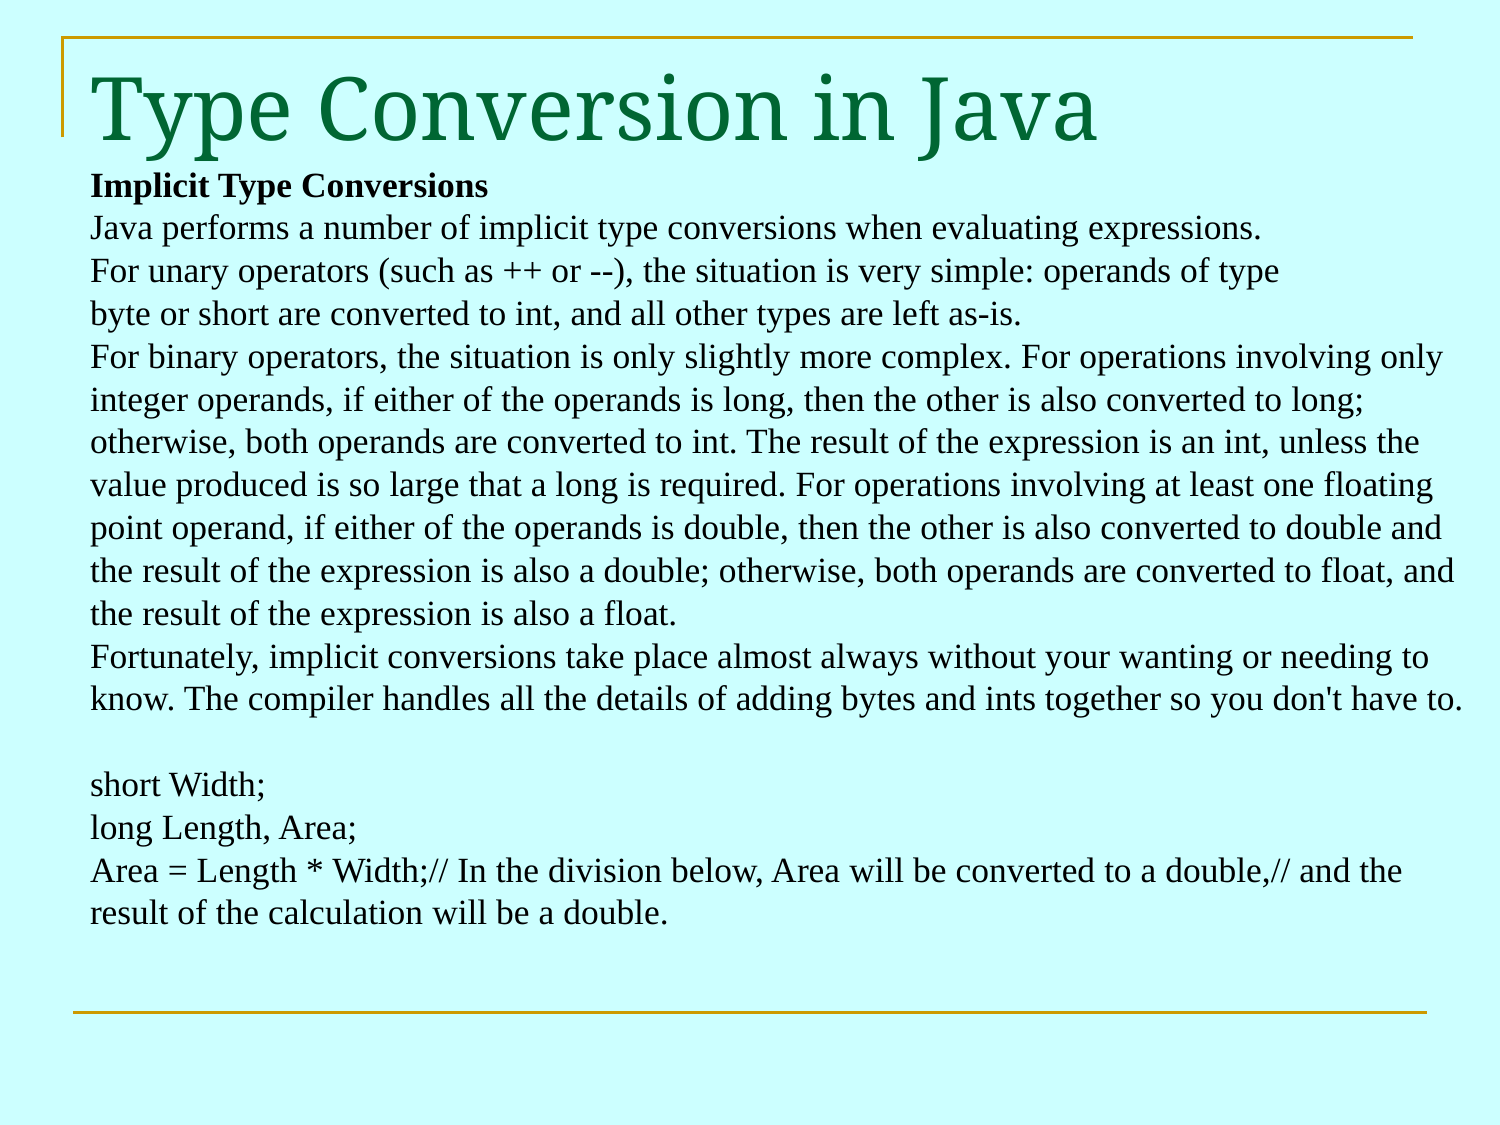

# Type Conversion in Java
Implicit Type Conversions
Java performs a number of implicit type conversions when evaluating expressions.
For unary operators (such as ++ or --), the situation is very simple: operands of type
byte or short are converted to int, and all other types are left as-is.
For binary operators, the situation is only slightly more complex. For operations involving only
integer operands, if either of the operands is long, then the other is also converted to long;
otherwise, both operands are converted to int. The result of the expression is an int, unless the
value produced is so large that a long is required. For operations involving at least one floating
point operand, if either of the operands is double, then the other is also converted to double and
the result of the expression is also a double; otherwise, both operands are converted to float, and
the result of the expression is also a float.
Fortunately, implicit conversions take place almost always without your wanting or needing to
know. The compiler handles all the details of adding bytes and ints together so you don't have to.
short Width;
long Length, Area;
Area = Length * Width;// In the division below, Area will be converted to a double,// and the
result of the calculation will be a double.